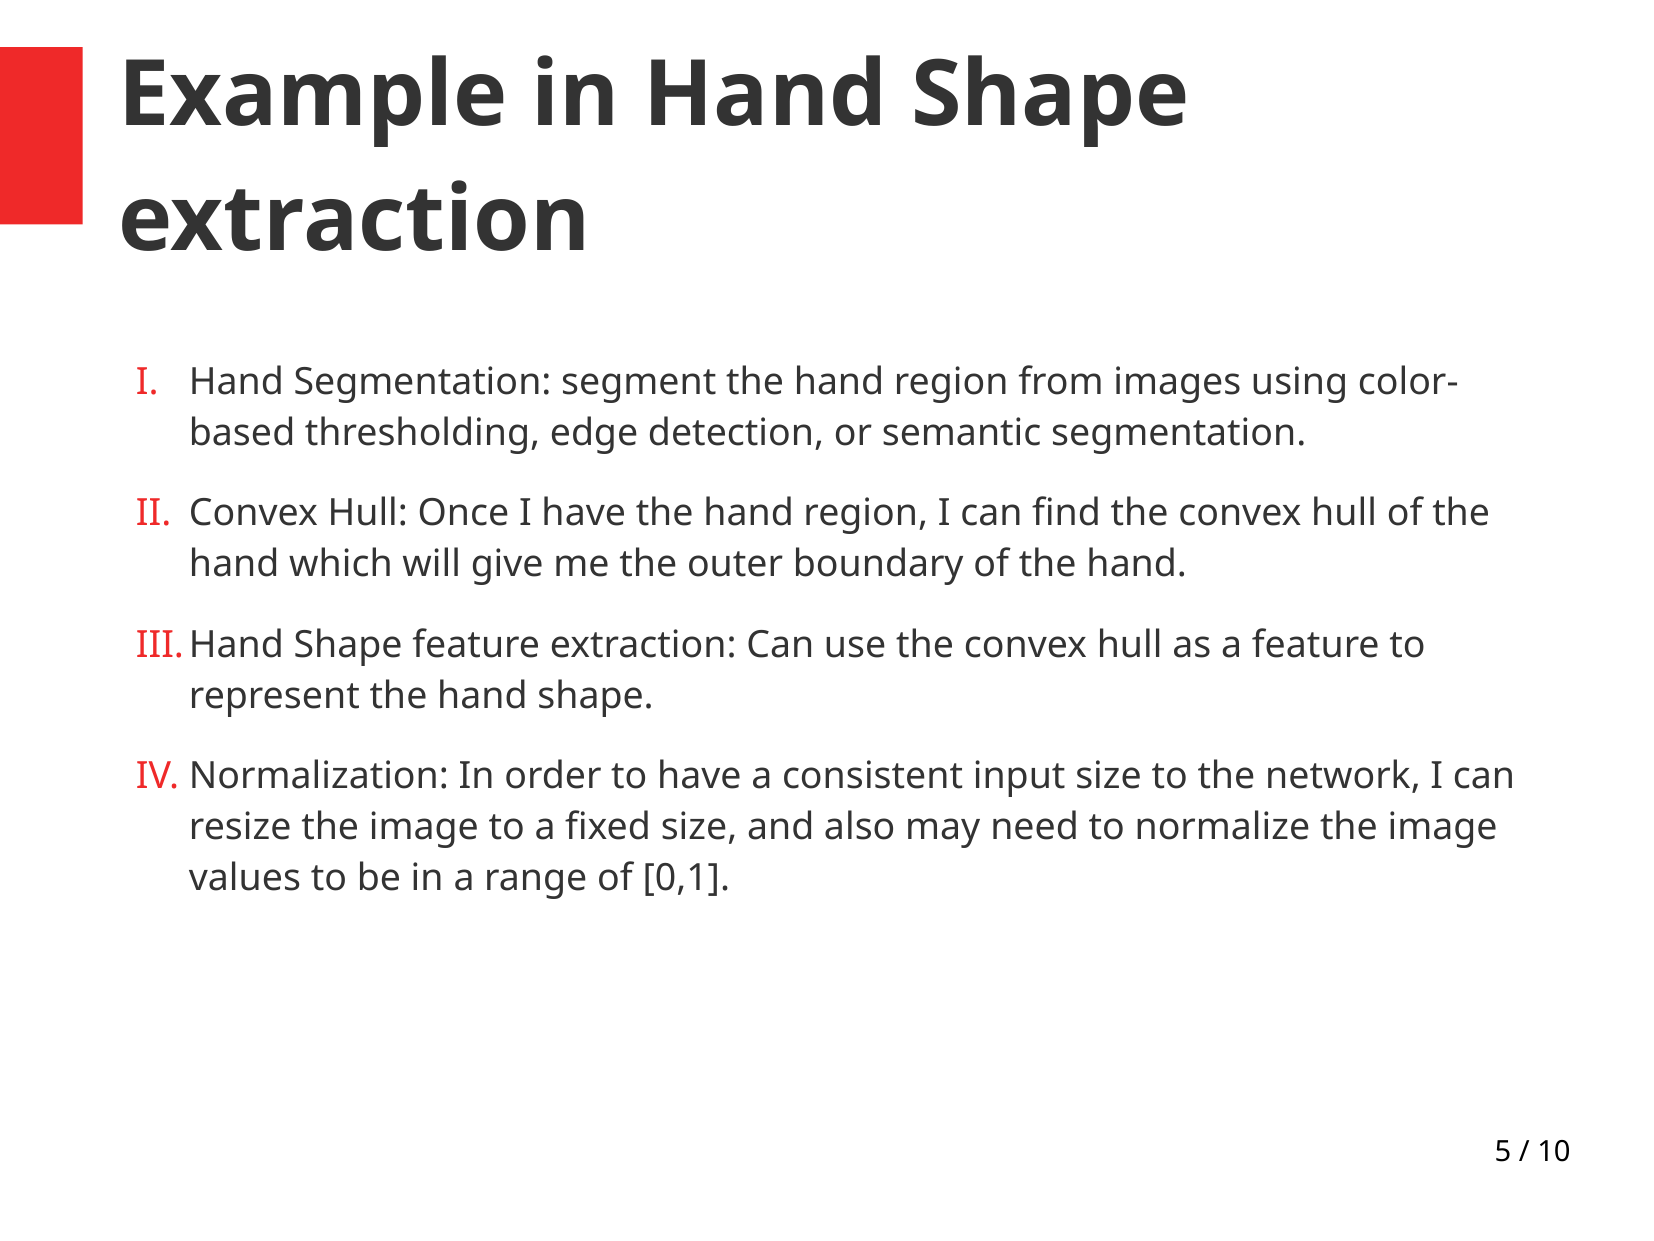

# Example in Hand Shape extraction
Hand Segmentation: segment the hand region from images using color-based thresholding, edge detection, or semantic segmentation.
Convex Hull: Once I have the hand region, I can find the convex hull of the hand which will give me the outer boundary of the hand.
Hand Shape feature extraction: Can use the convex hull as a feature to represent the hand shape.
Normalization: In order to have a consistent input size to the network, I can resize the image to a fixed size, and also may need to normalize the image values to be in a range of [0,1].
5